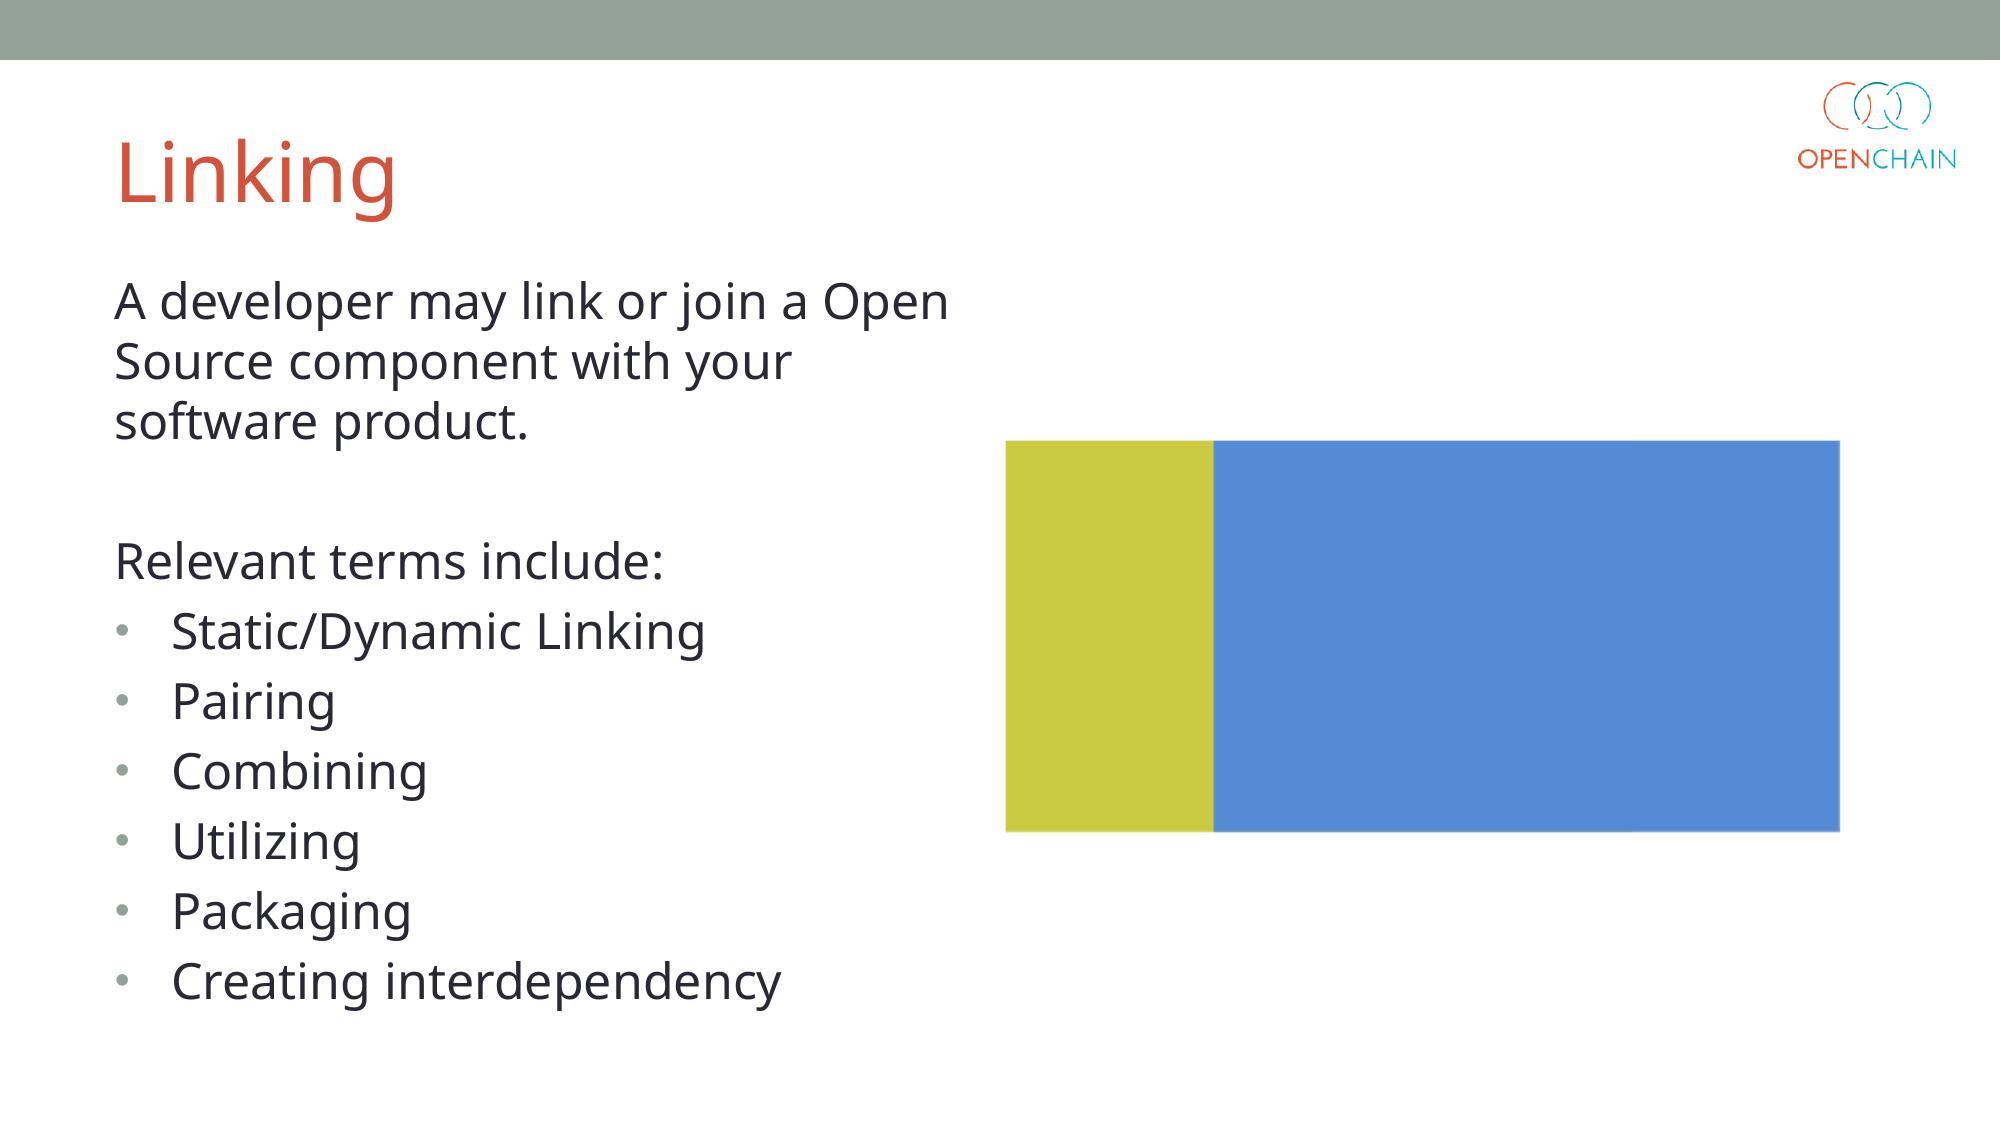

Linking
A developer may link or join a Open Source component with your software product.
Relevant terms include:
Static/Dynamic Linking
Pairing
Combining
Utilizing
Packaging
Creating interdependency